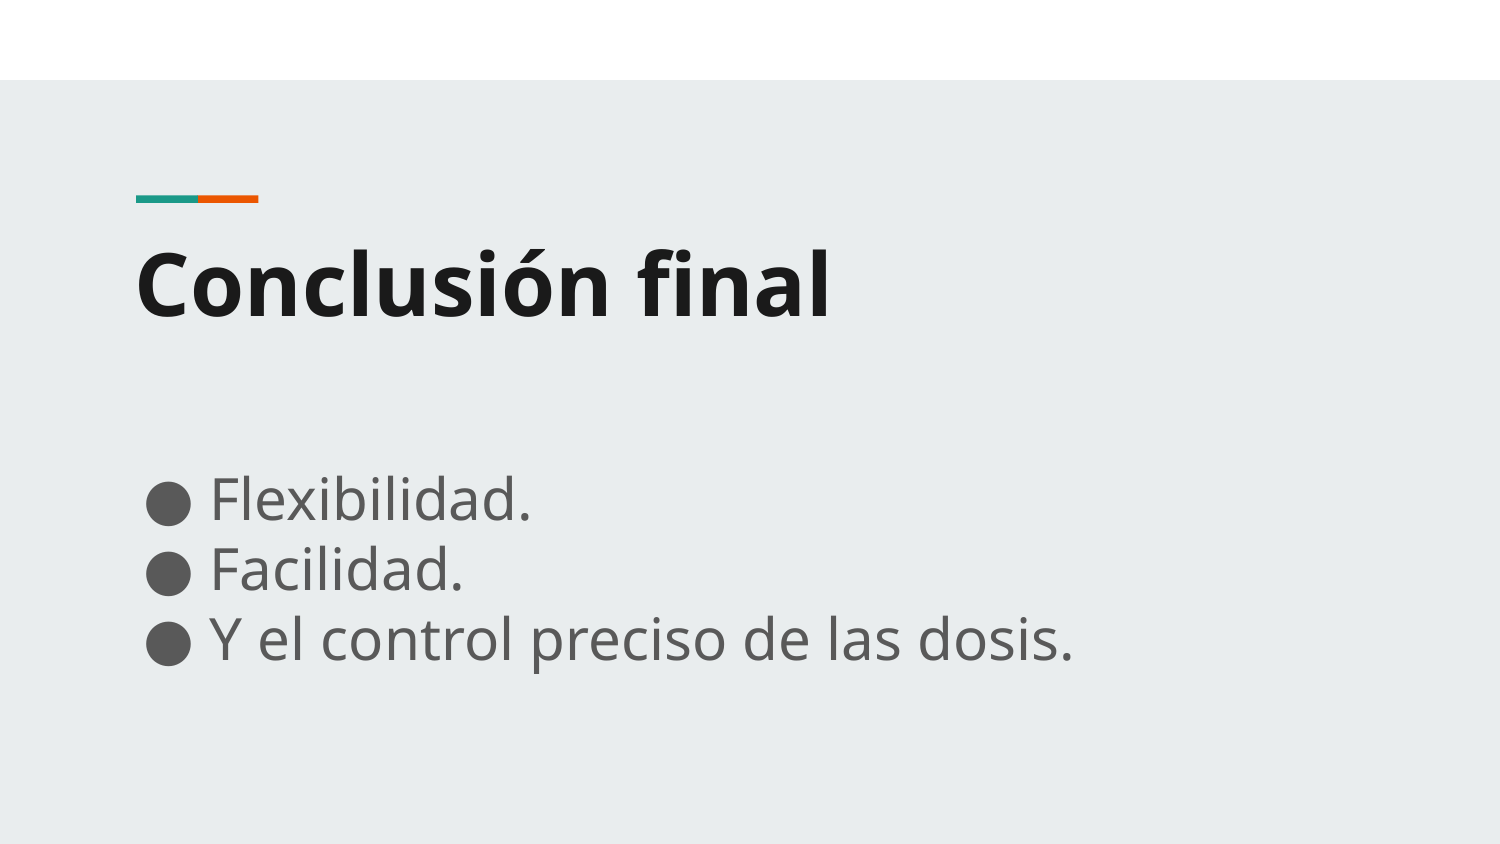

# Conclusión final
Flexibilidad.
Facilidad.
Y el control preciso de las dosis.